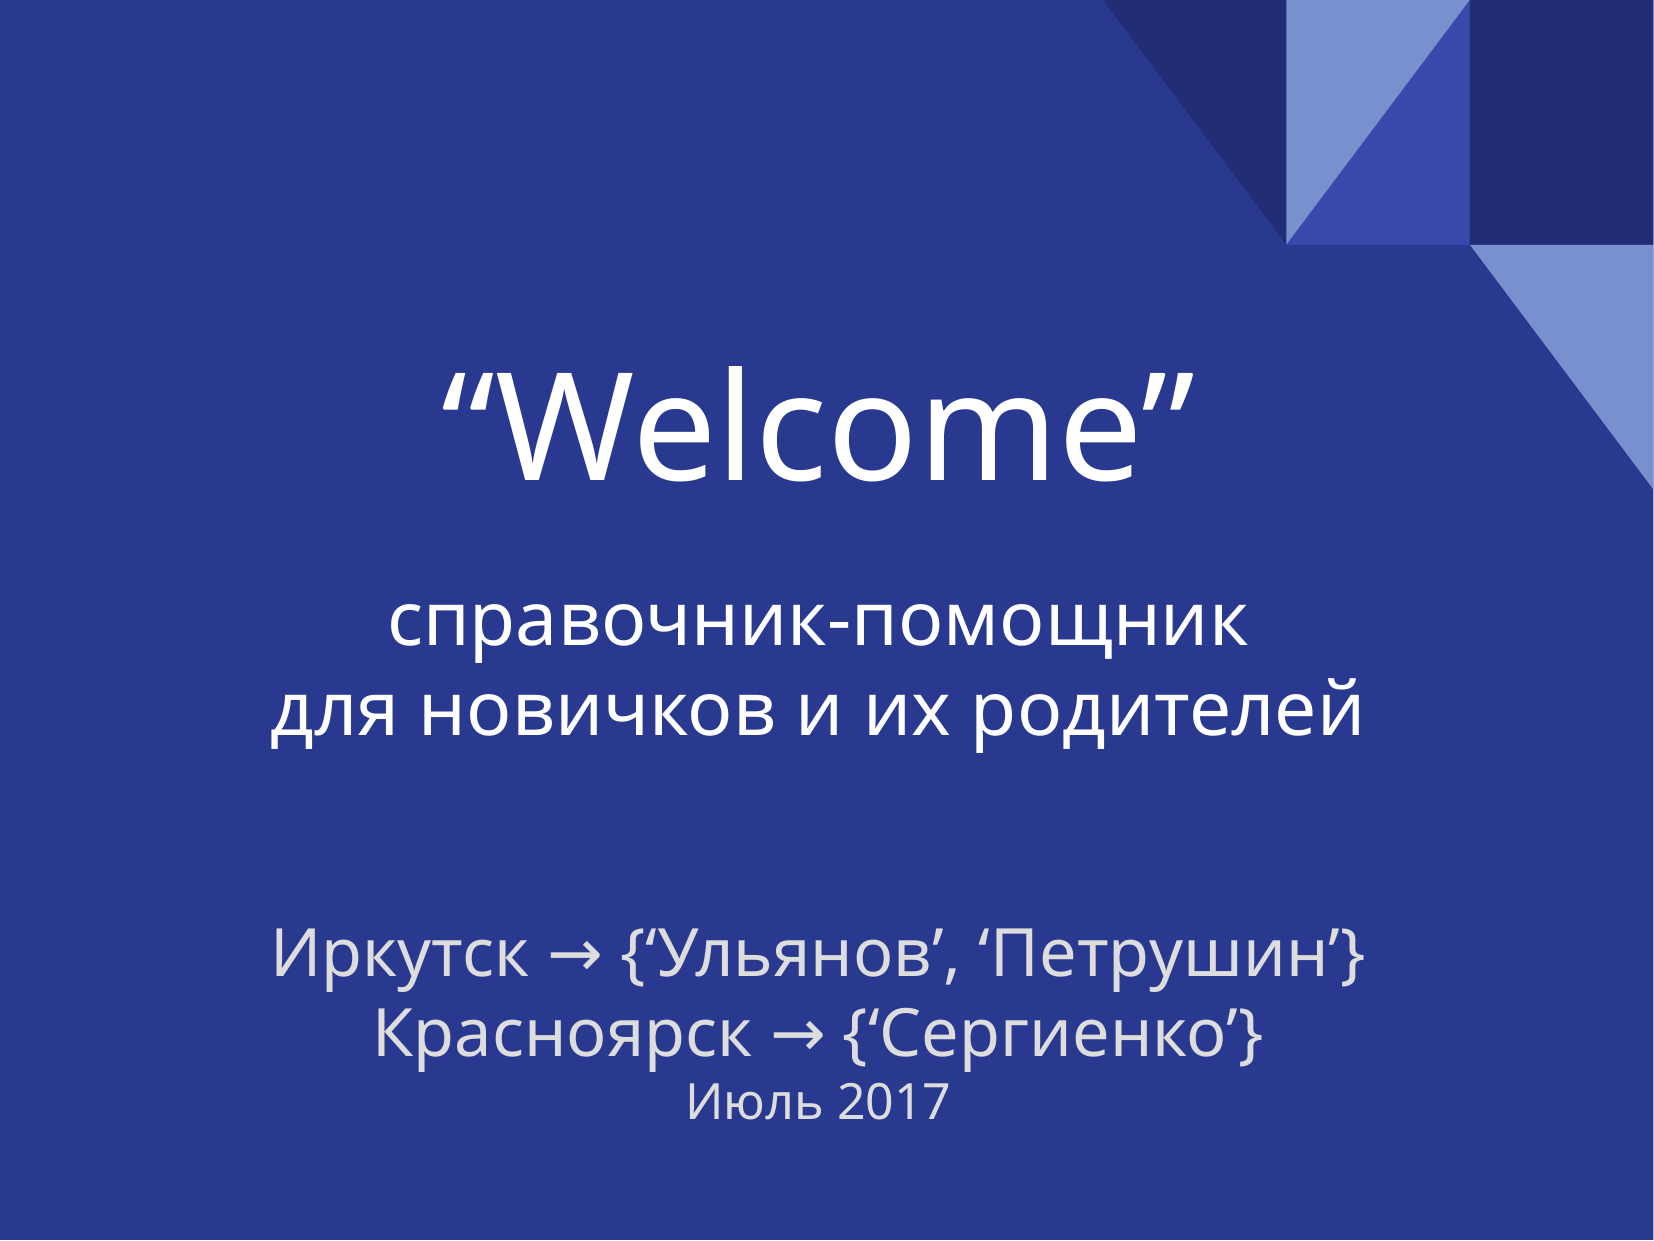

#
“Welcome”
справочник-помощник
для новичков и их родителей
Иркутск → {‘Ульянов’, ‘Петрушин’}
Красноярск → {‘Сергиенко’}
Июль 2017